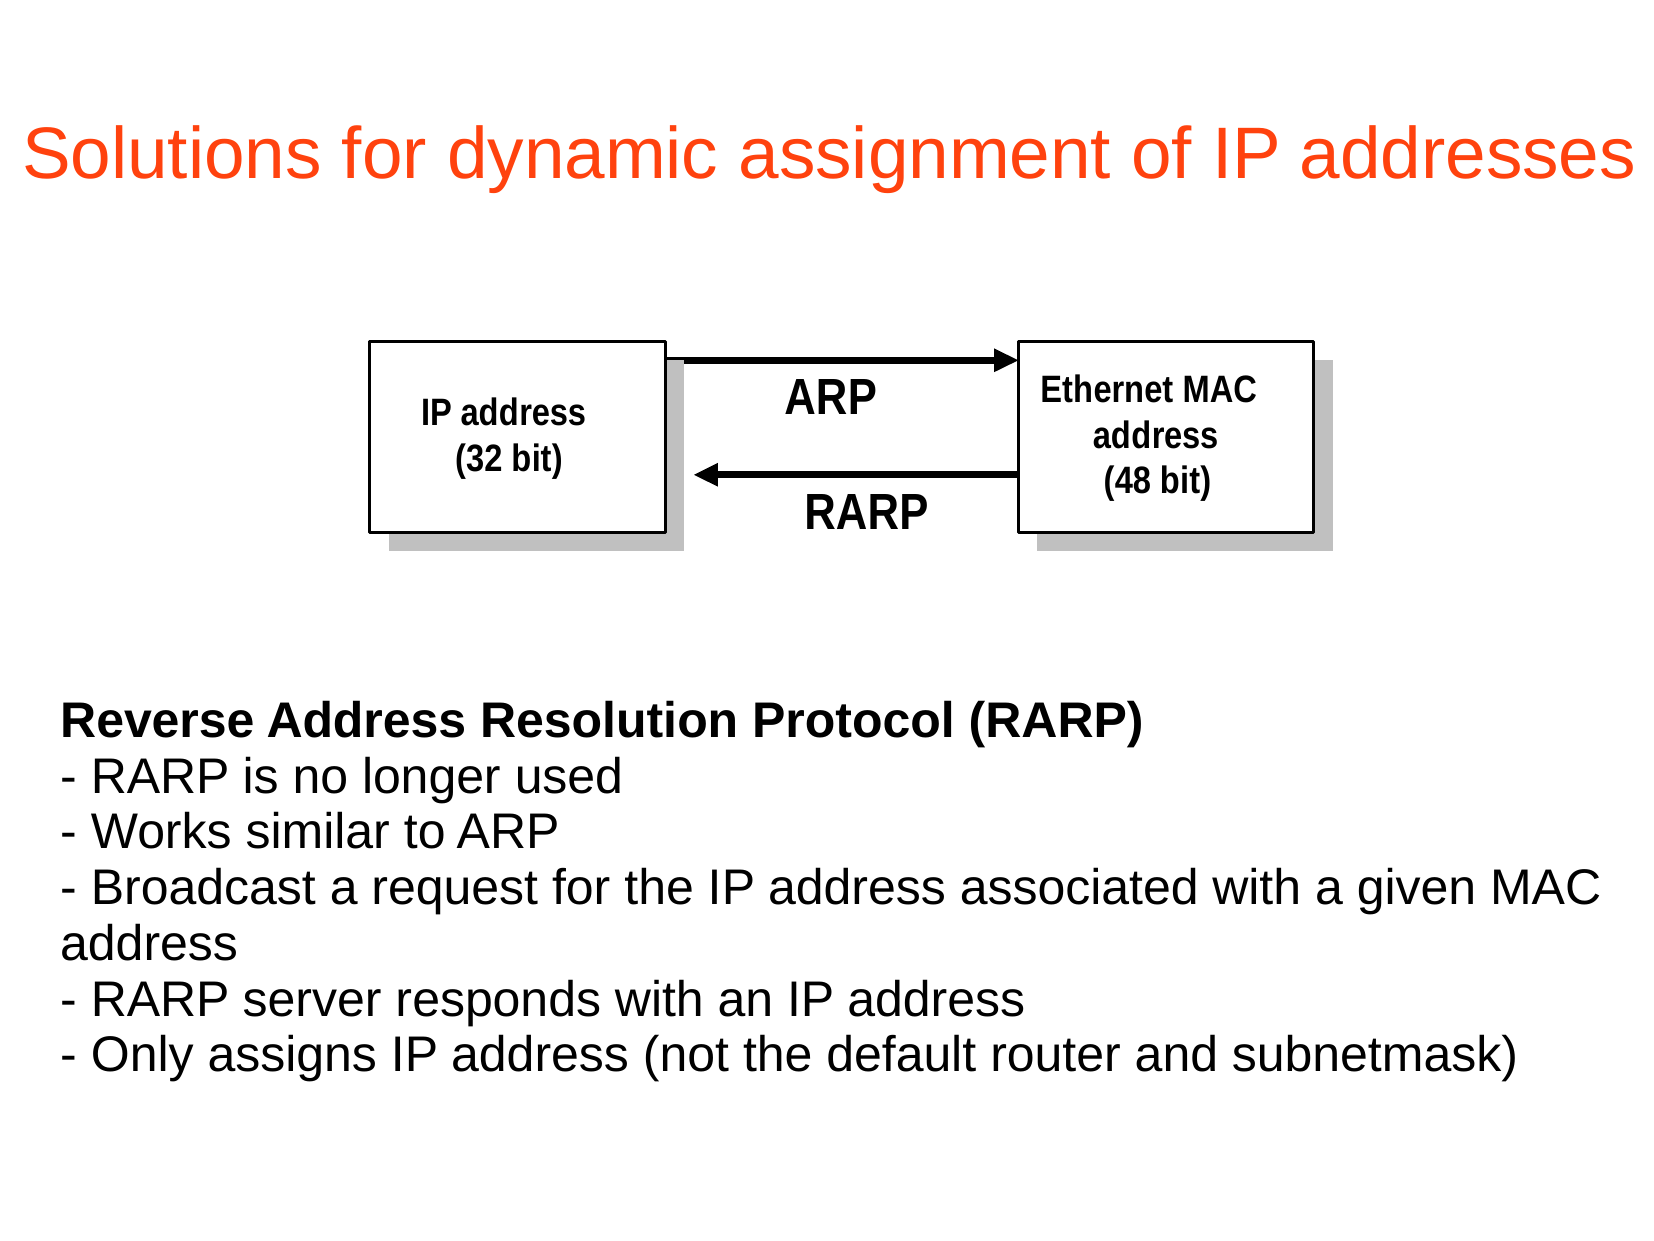

# Solutions for dynamic assignment of IP addresses
Reverse Address Resolution Protocol (RARP)
- RARP is no longer used
- Works similar to ARP
- Broadcast a request for the IP address associated with a given MAC address
- RARP server responds with an IP address
- Only assigns IP address (not the default router and subnetmask)